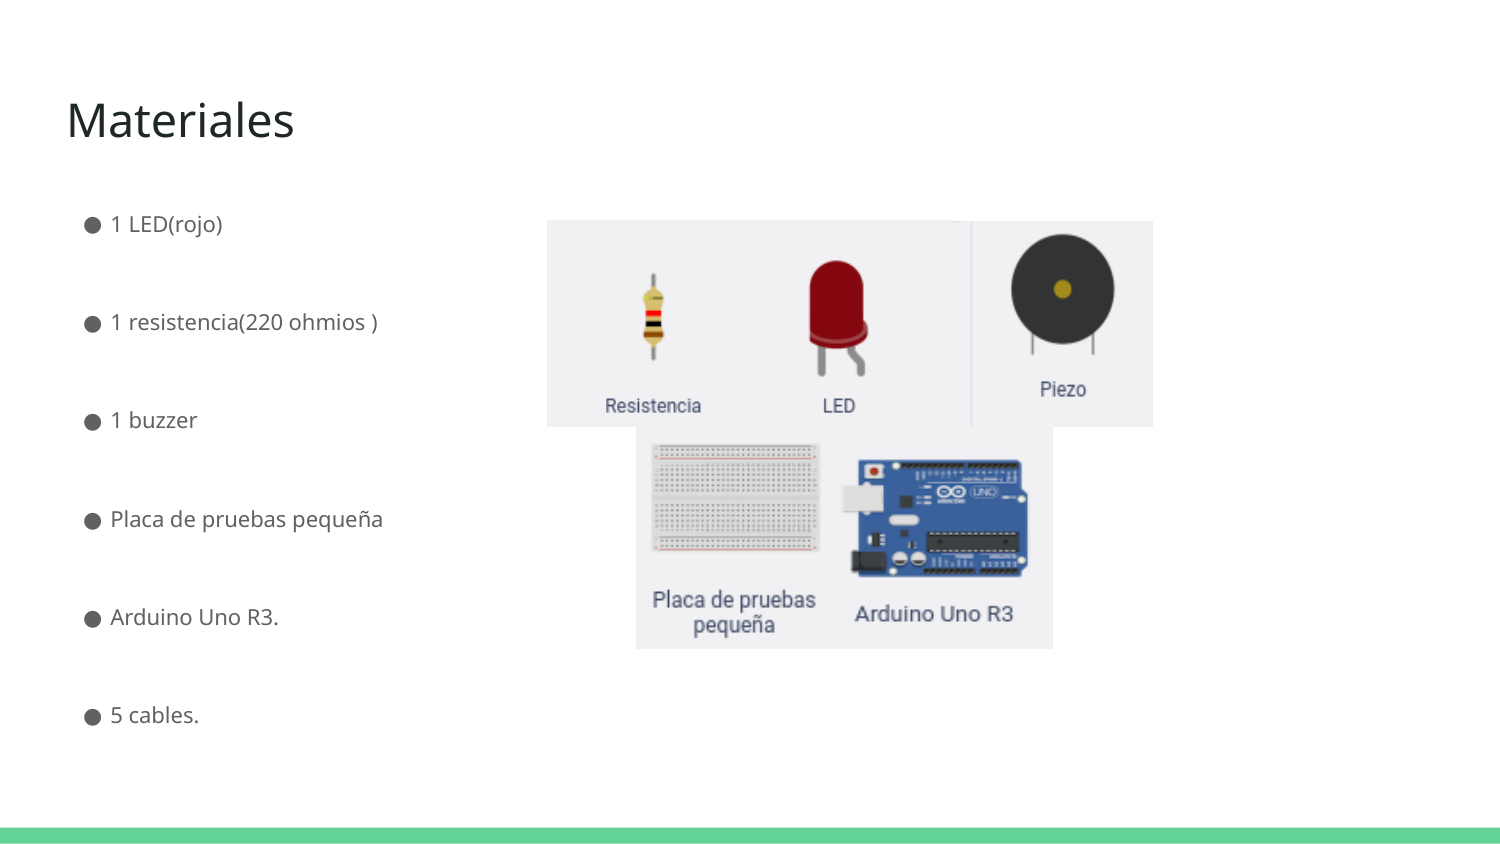

# Materiales
1 LED(rojo)
1 resistencia(220 ohmios )
1 buzzer
Placa de pruebas pequeña
Arduino Uno R3.
5 cables.